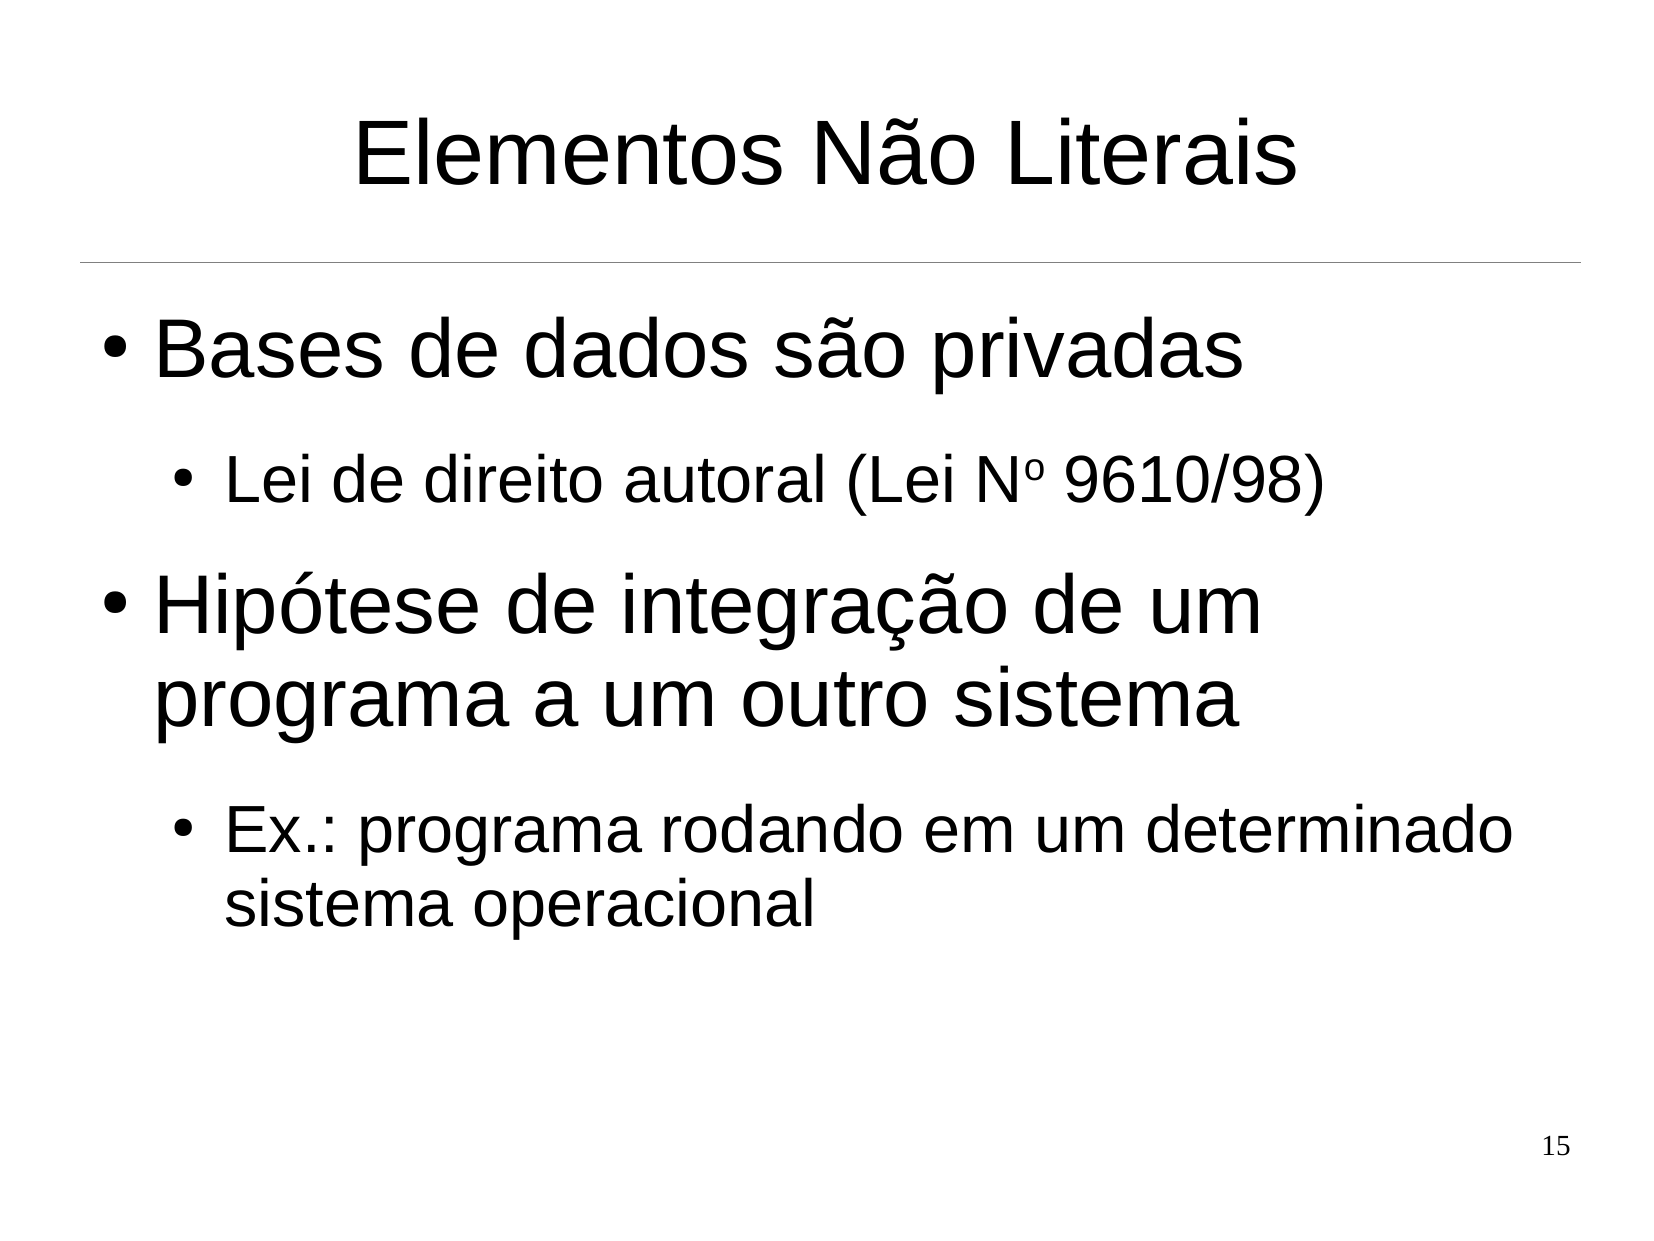

# Elementos Não Literais
Bases de dados são privadas
Lei de direito autoral (Lei No 9610/98)
Hipótese de integração de um programa a um outro sistema
Ex.: programa rodando em um determinado sistema operacional
15